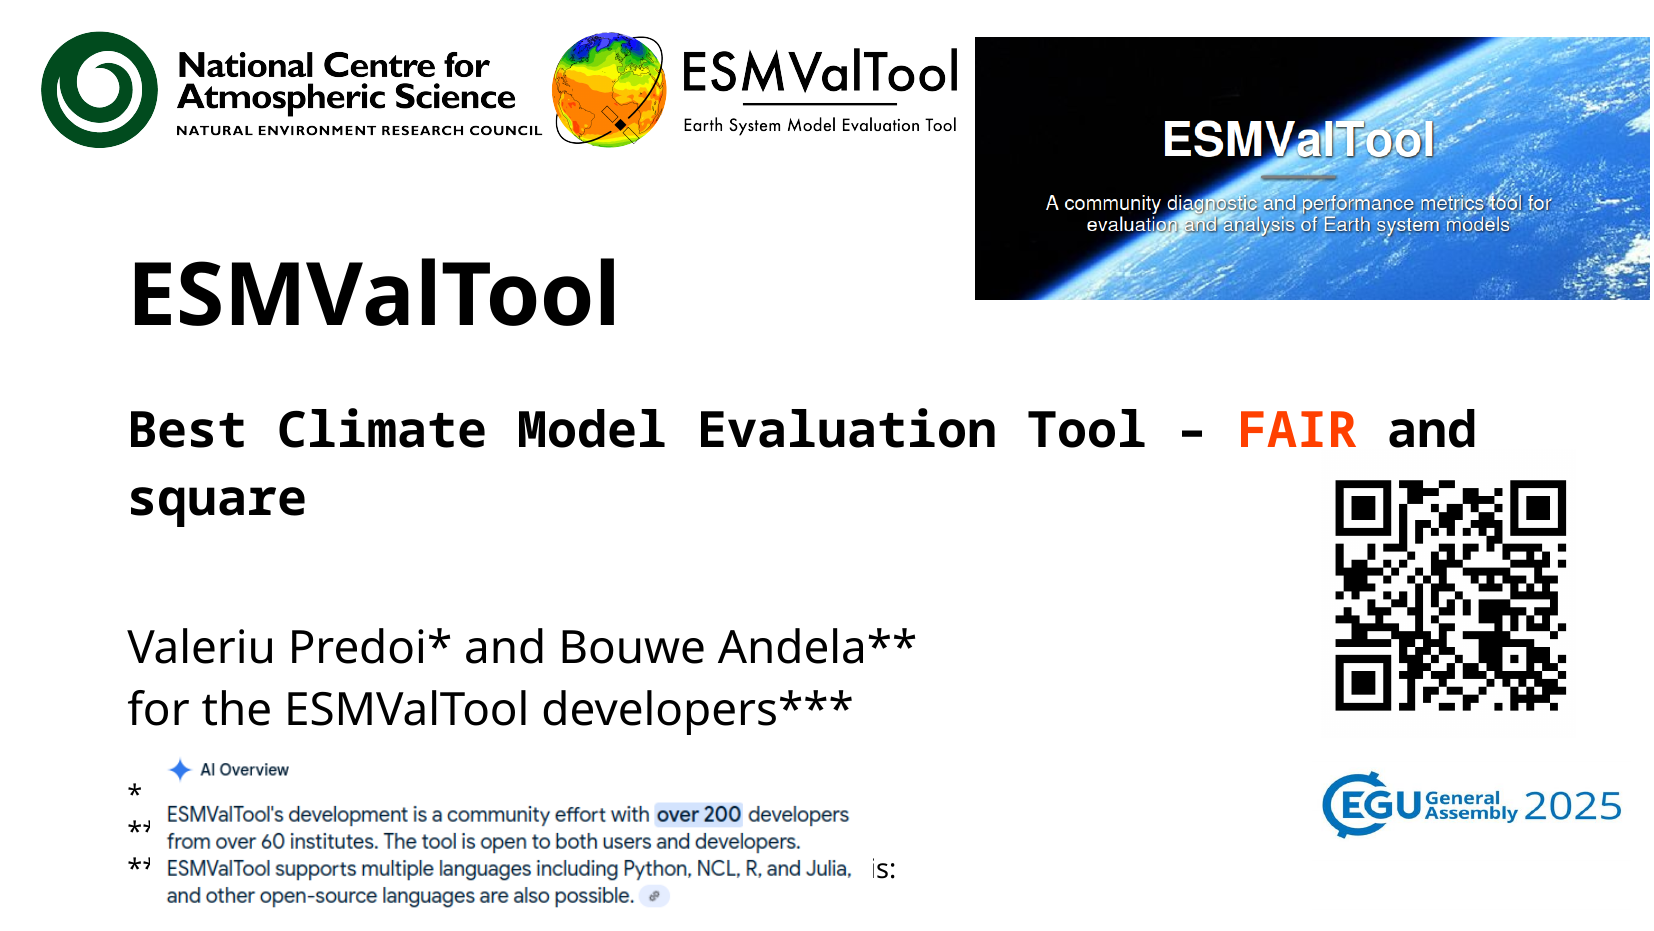

ESMValTool
Best Climate Model Evaluation Tool – FAIR and square
Valeriu Predoi* and Bouwe Andela**
for the ESMValTool developers***
* NCAS-CMS, University of Reading, United Kingdom
** Netherlands eScience Centre (NleSC), Netherlands
*** 200+ good folk from 60+ institutions, even AI knows this: